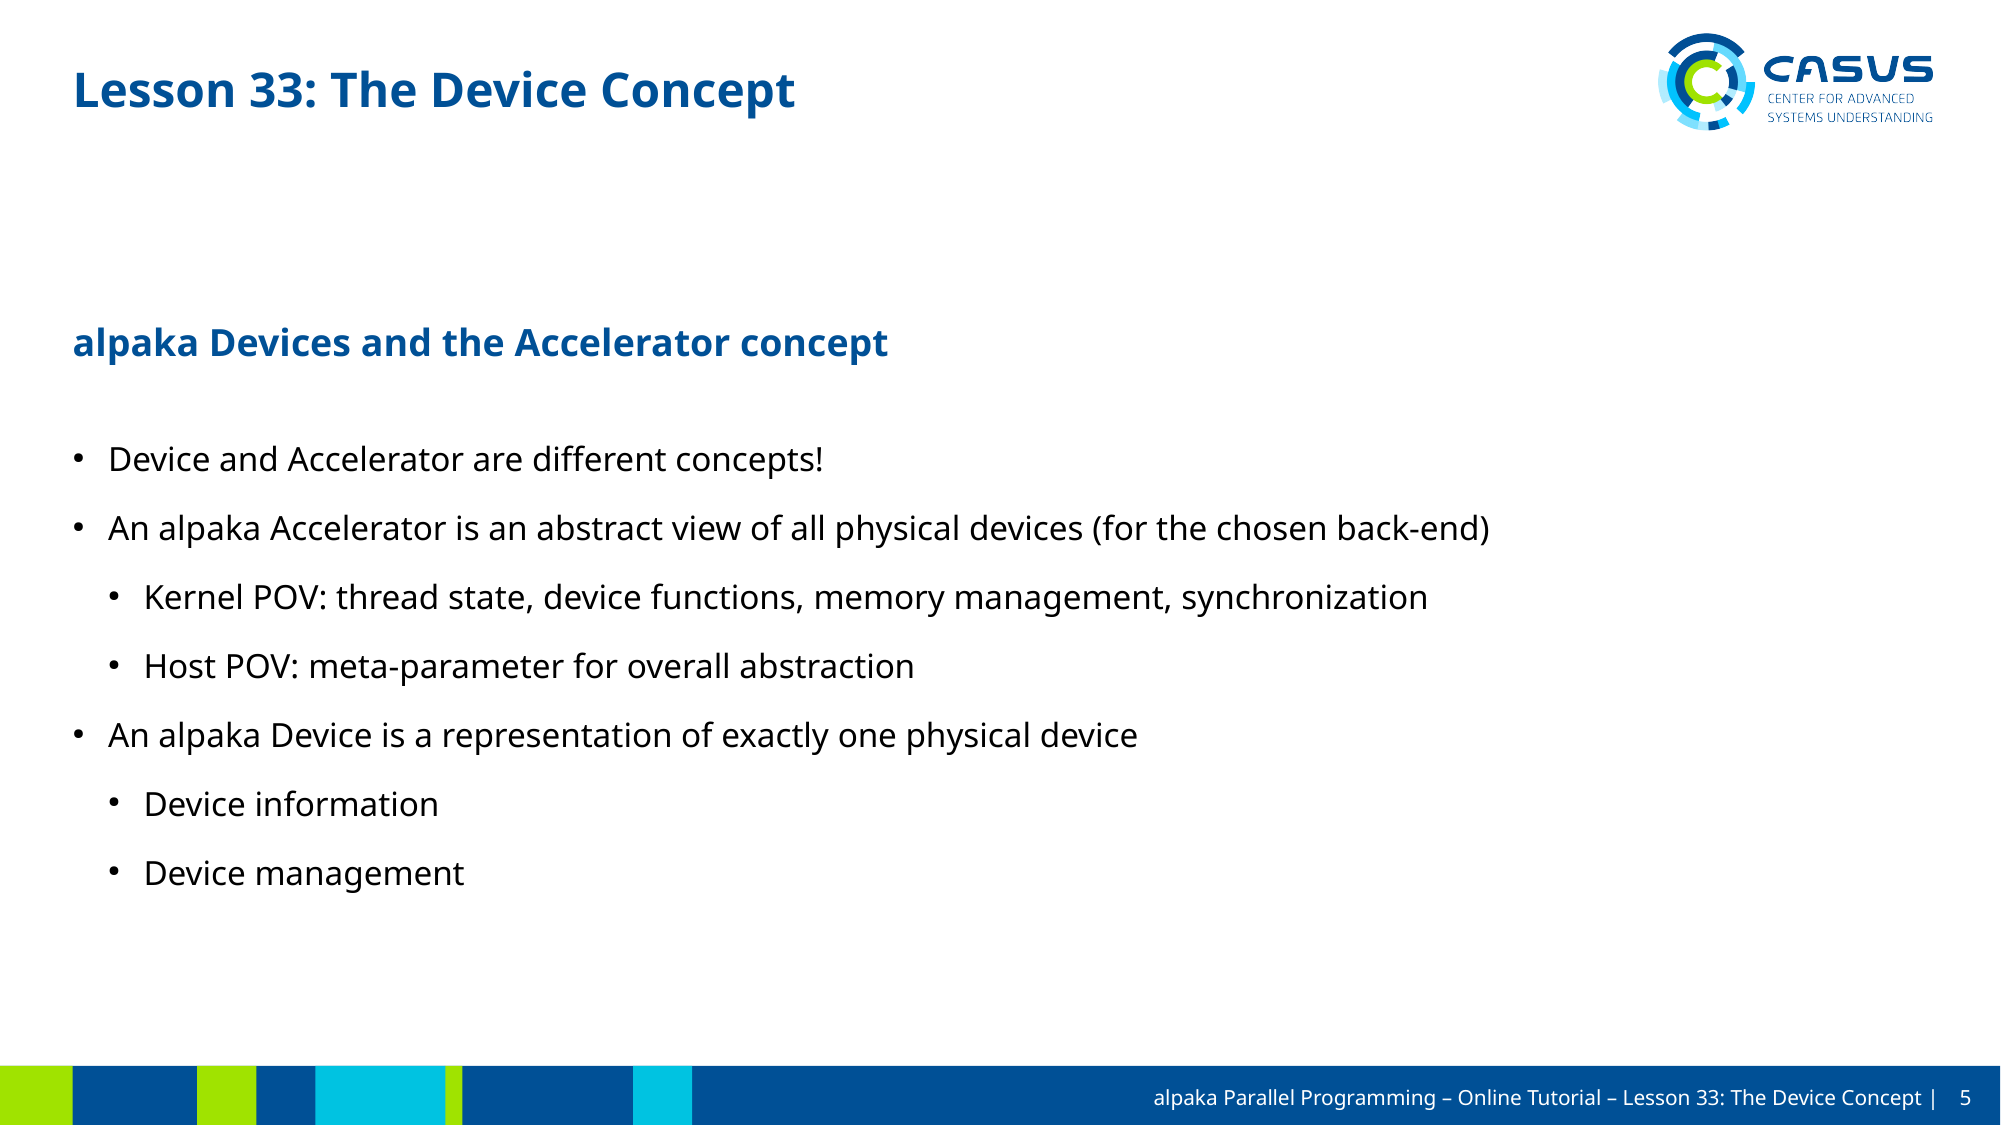

# Lesson 33: The Device Concept
alpaka Devices and the Accelerator concept
Device and Accelerator are different concepts!
An alpaka Accelerator is an abstract view of all physical devices (for the chosen back-end)
Kernel POV: thread state, device functions, memory management, synchronization
Host POV: meta-parameter for overall abstraction
An alpaka Device is a representation of exactly one physical device
Device information
Device management
alpaka Parallel Programming – Online Tutorial – Lesson 33: The Device Concept
5